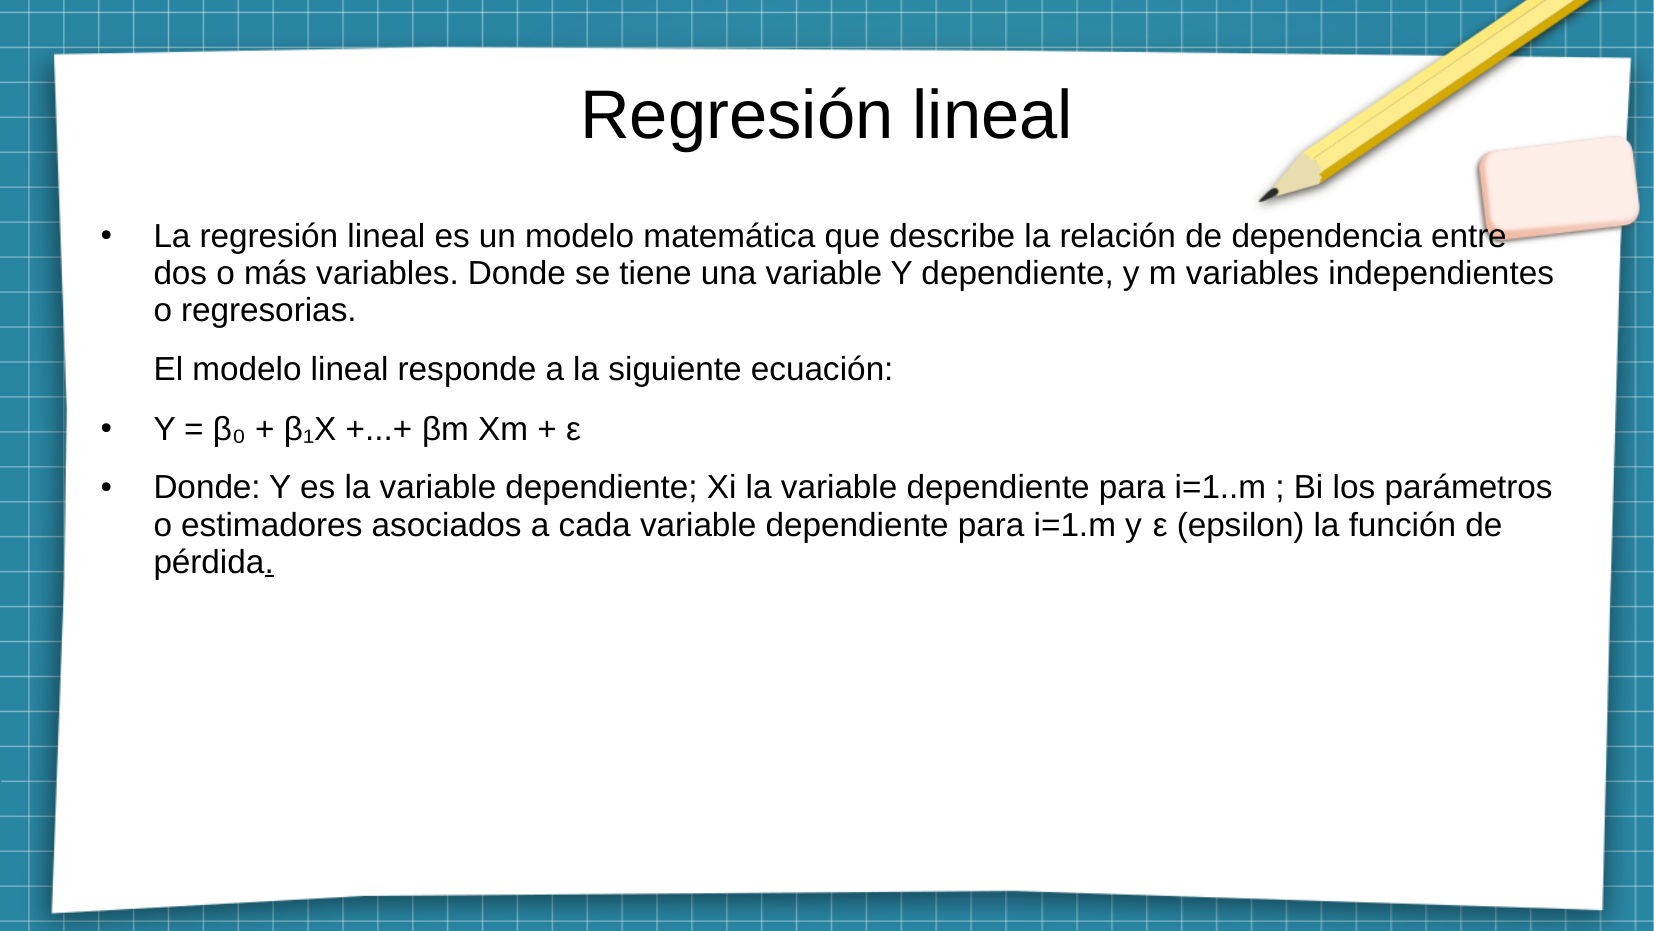

# Regresión lineal
La regresión lineal es un modelo matemática que describe la relación de dependencia entre dos o más variables. Donde se tiene una variable Y dependiente, y m variables independientes o regresorias.
El modelo lineal responde a la siguiente ecuación:
Y = β₀ + β₁X +...+ βm Xm + ε
Donde: Y es la variable dependiente; Xi la variable dependiente para i=1..m ; Bi los parámetros o estimadores asociados a cada variable dependiente para i=1.m y ε (epsilon) la función de pérdida.